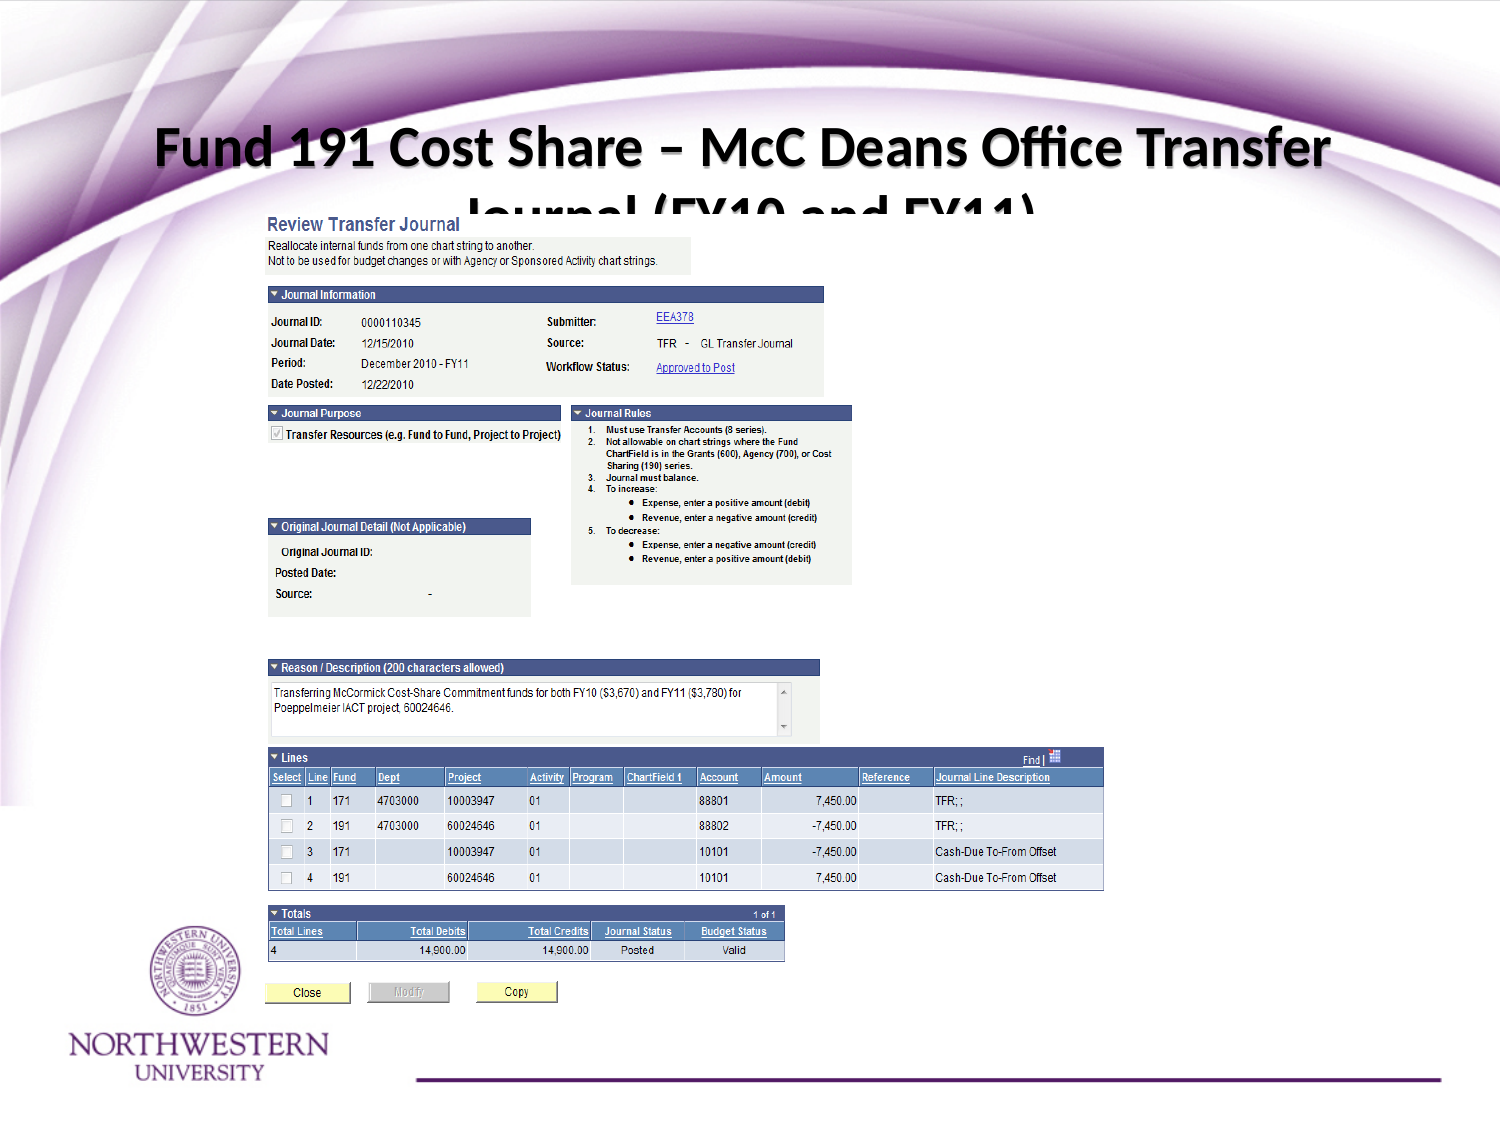

# Fund 191 Cost Share – McC Deans Office Transfer Journal (FY10 and FY11)